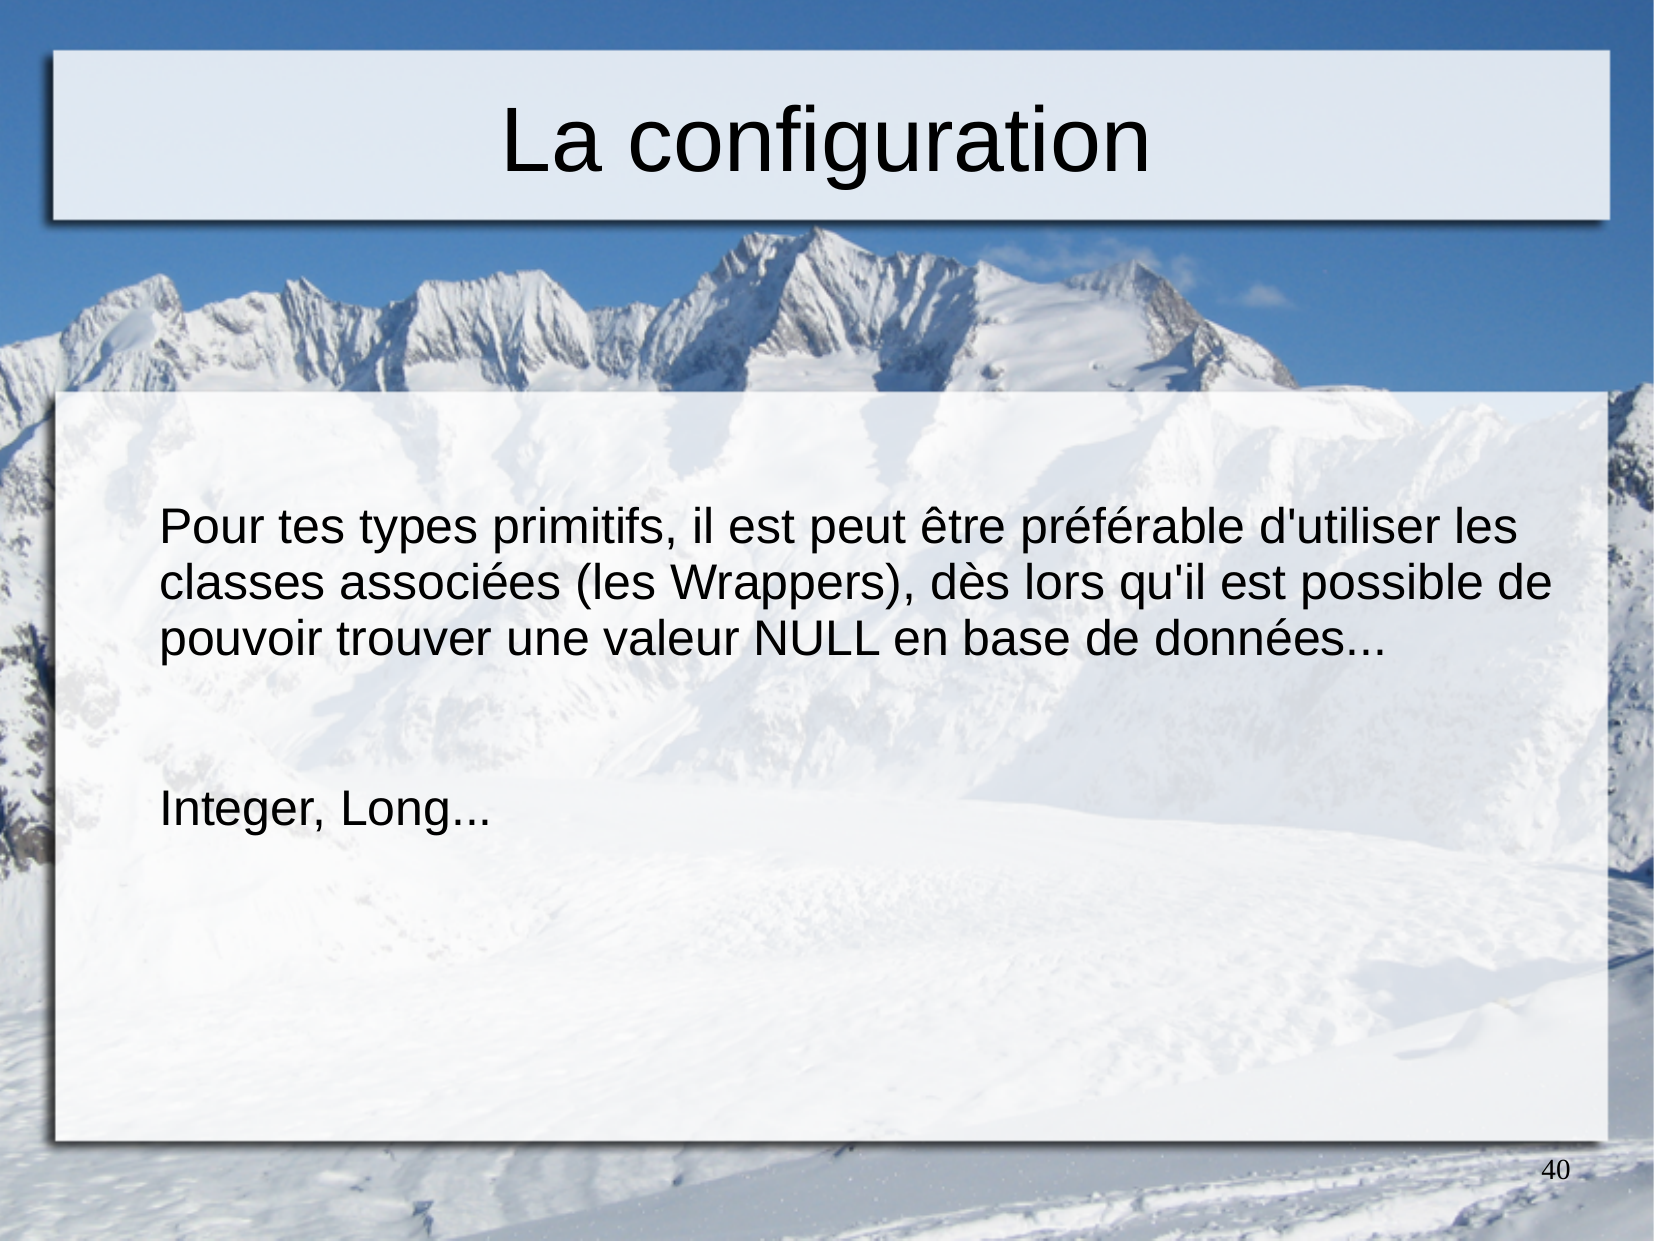

# La configuration
Pour tes types primitifs, il est peut être préférable d'utiliser les classes associées (les Wrappers), dès lors qu'il est possible de pouvoir trouver une valeur NULL en base de données...
Integer, Long...
40